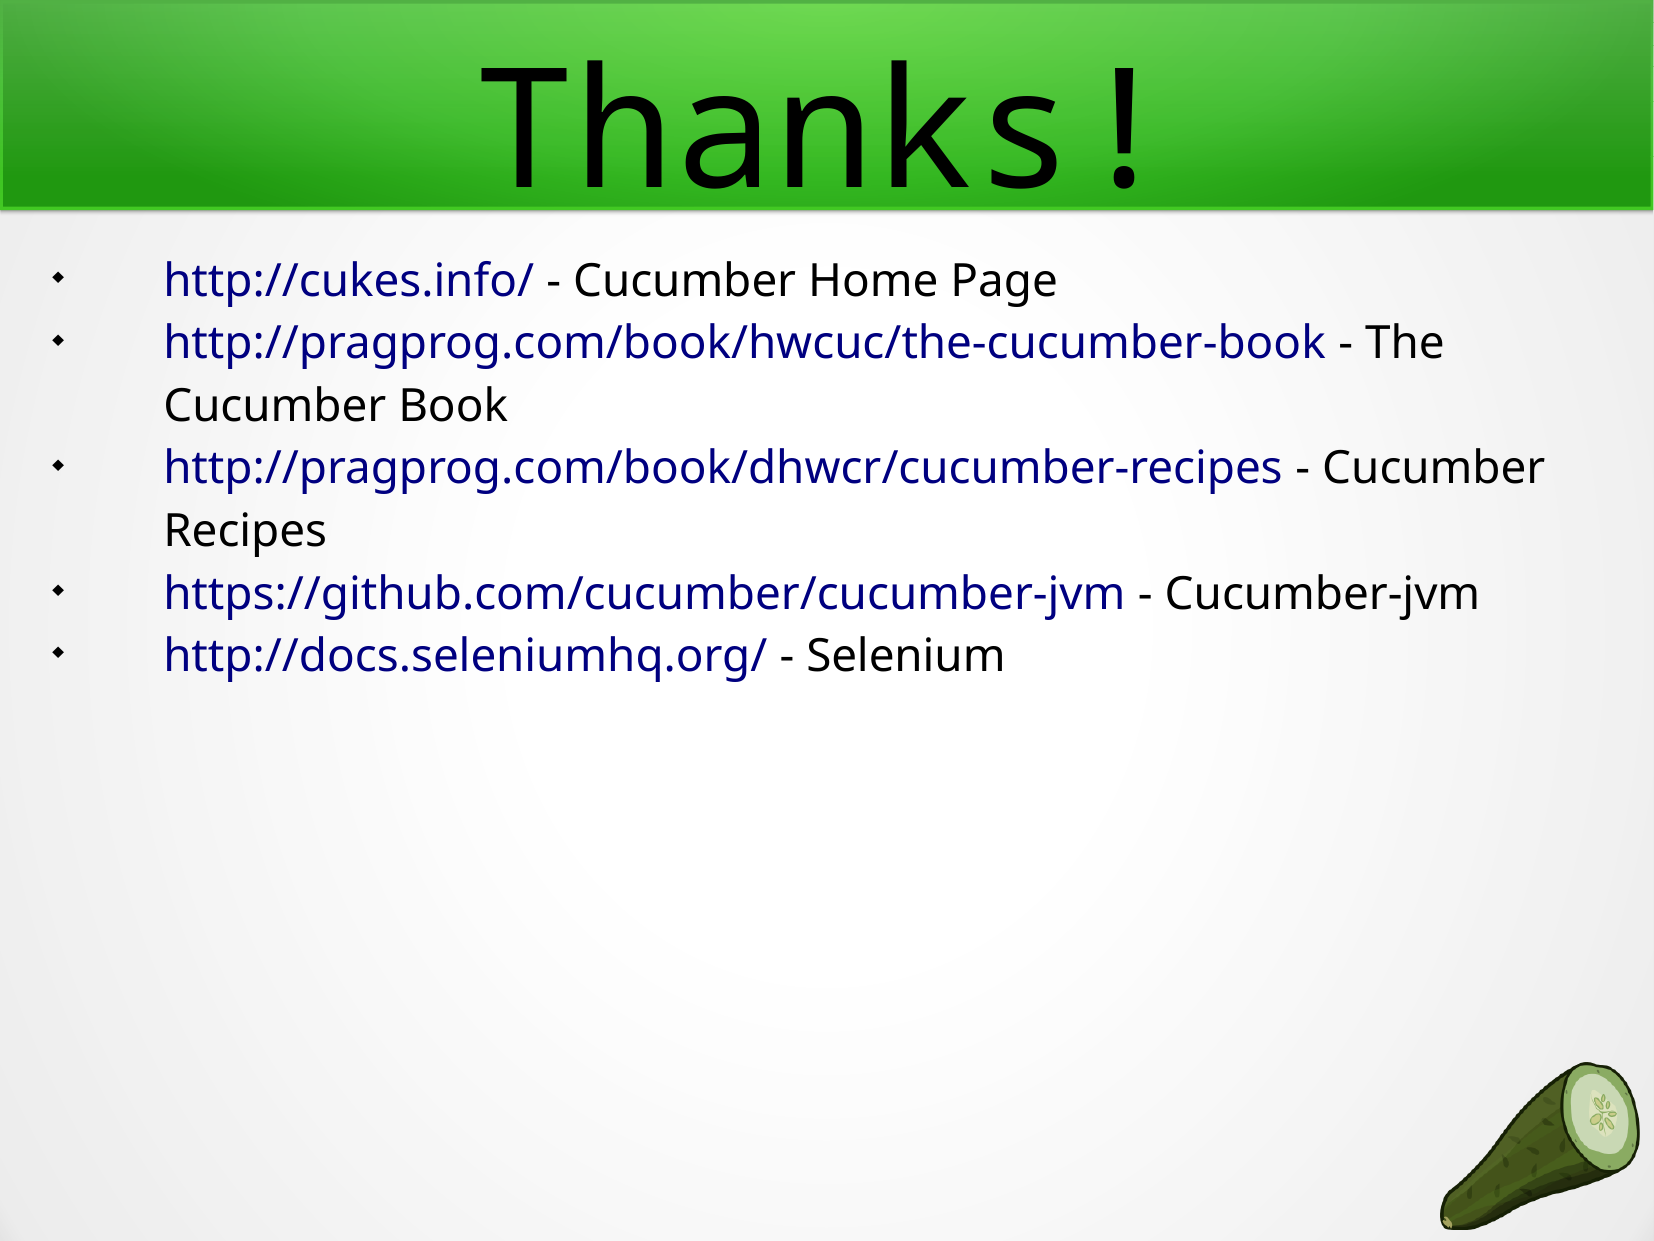

Thanks!
http://cukes.info/ - Cucumber Home Page
http://pragprog.com/book/hwcuc/the-cucumber-book - The Cucumber Book
http://pragprog.com/book/dhwcr/cucumber-recipes - Cucumber Recipes
https://github.com/cucumber/cucumber-jvm - Cucumber-jvm
http://docs.seleniumhq.org/ - Selenium